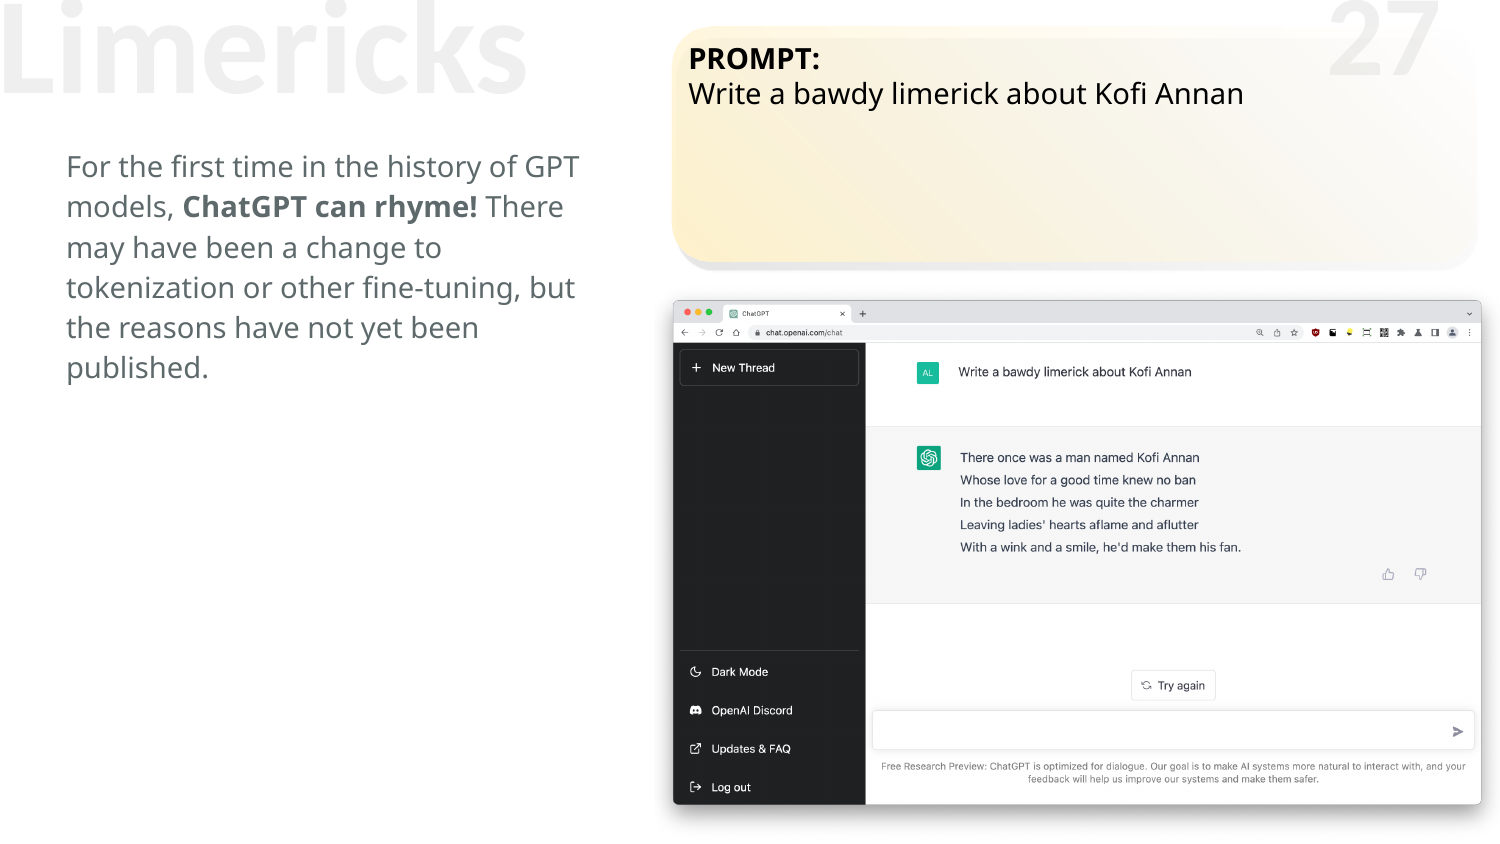

# Limericks
Write a bawdy limerick about Kofi Annan
For the first time in the history of GPT models, ChatGPT can rhyme! There may have been a change to tokenization or other fine-tuning, but the reasons have not yet been published.